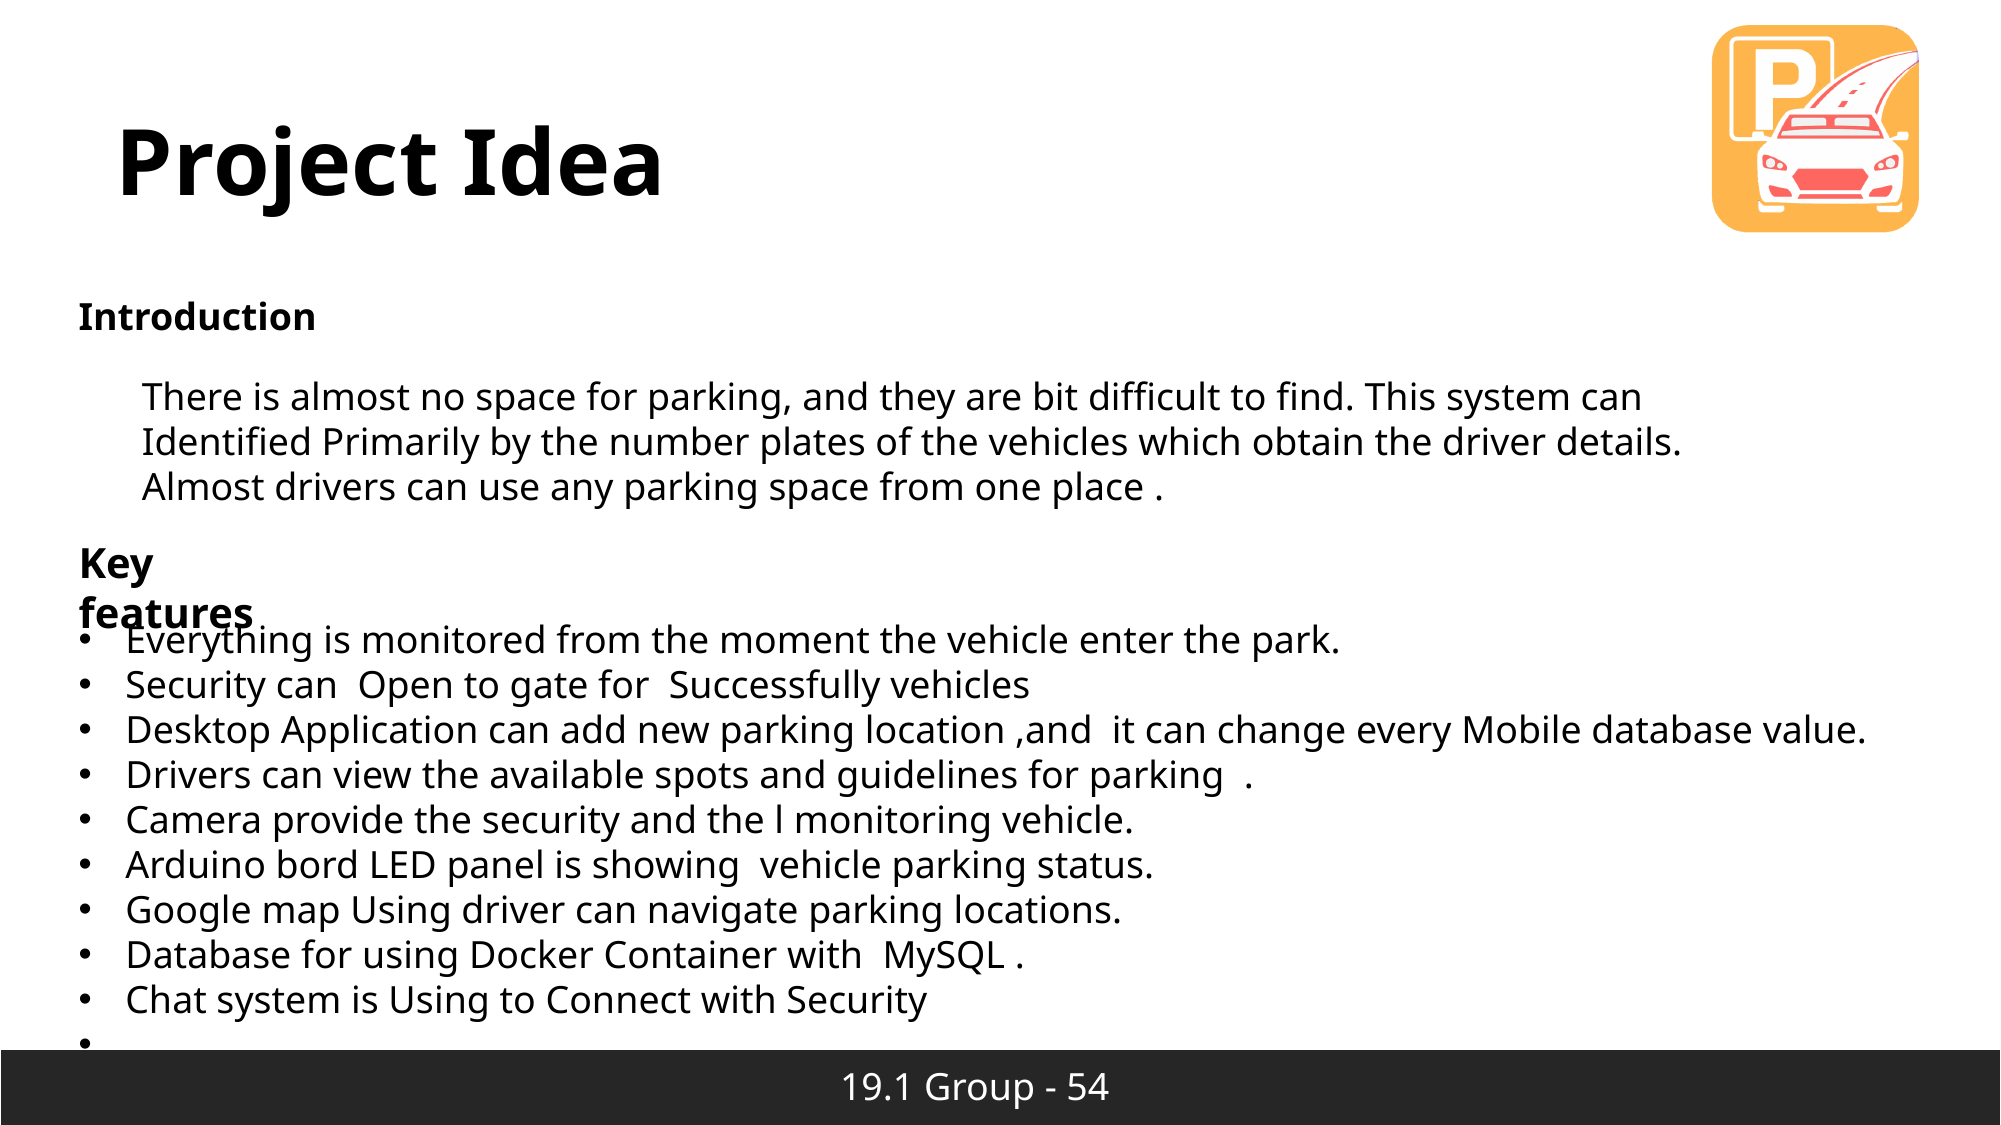

Project Idea
Introduction
There is almost no space for parking, and they are bit difficult to find. This system can Identified Primarily by the number plates of the vehicles which obtain the driver details. Almost drivers can use any parking space from one place .
Key features
Everything is monitored from the moment the vehicle enter the park.
Security can Open to gate for Successfully vehicles
Desktop Application can add new parking location ,and it can change every Mobile database value.
Drivers can view the available spots and guidelines for parking .
Camera provide the security and the l monitoring vehicle.
Arduino bord LED panel is showing vehicle parking status.
Google map Using driver can navigate parking locations.
Database for using Docker Container with MySQL .
Chat system is Using to Connect with Security
19.1 Group - 54